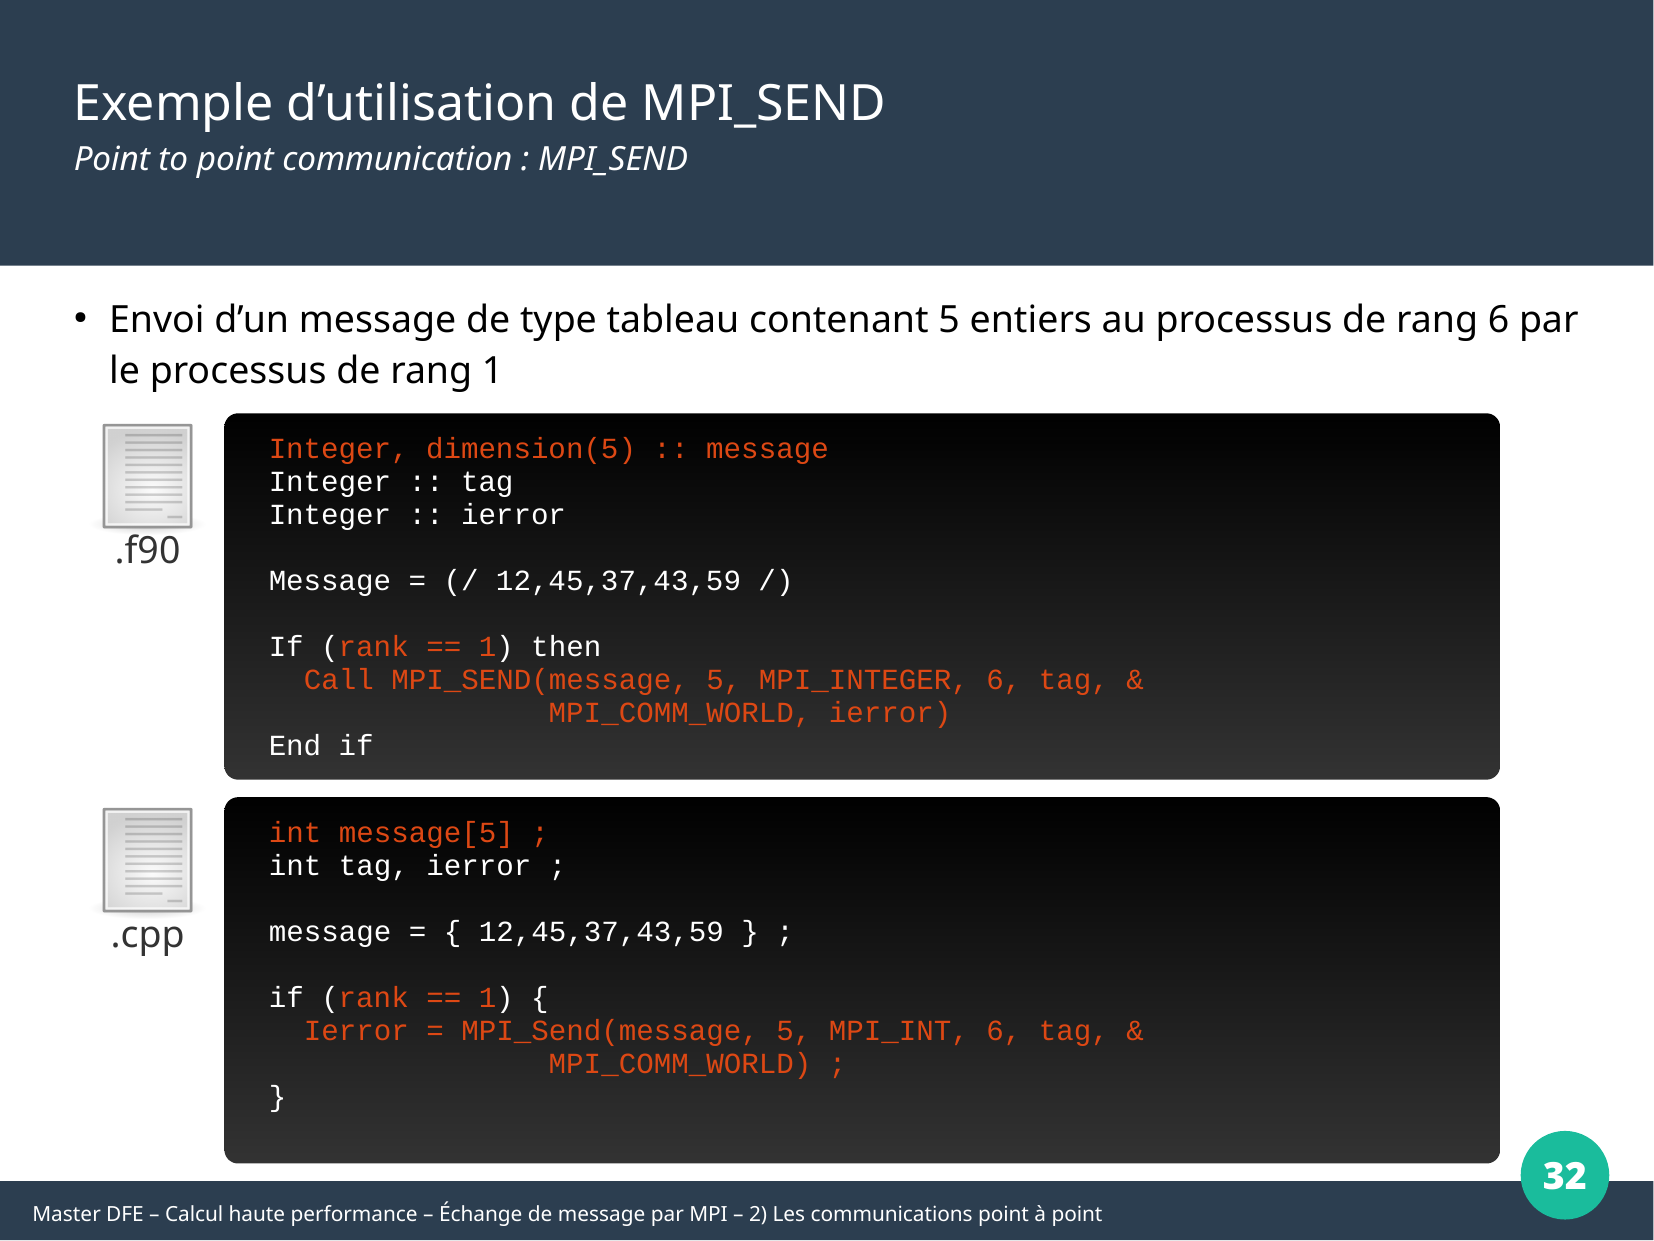

Exemple d’utilisation de MPI_SEND
Point to point communication : MPI_SEND
Envoi d’un message de type tableau contenant 5 entiers au processus de rang 6 par le processus de rang 1
Integer, dimension(5) :: message
Integer :: tag
Integer :: ierror
Message = (/ 12,45,37,43,59 /)
If (rank == 1) then
 Call MPI_SEND(message, 5, MPI_INTEGER, 6, tag, &
 MPI_COMM_WORLD, ierror)
End if
.f90
int message[5] ;
int tag, ierror ;
message = { 12,45,37,43,59 } ;
if (rank == 1) {
 Ierror = MPI_Send(message, 5, MPI_INT, 6, tag, &
 MPI_COMM_WORLD) ;
}
.cpp
32
Master DFE – Calcul haute performance – Échange de message par MPI – 2) Les communications point à point